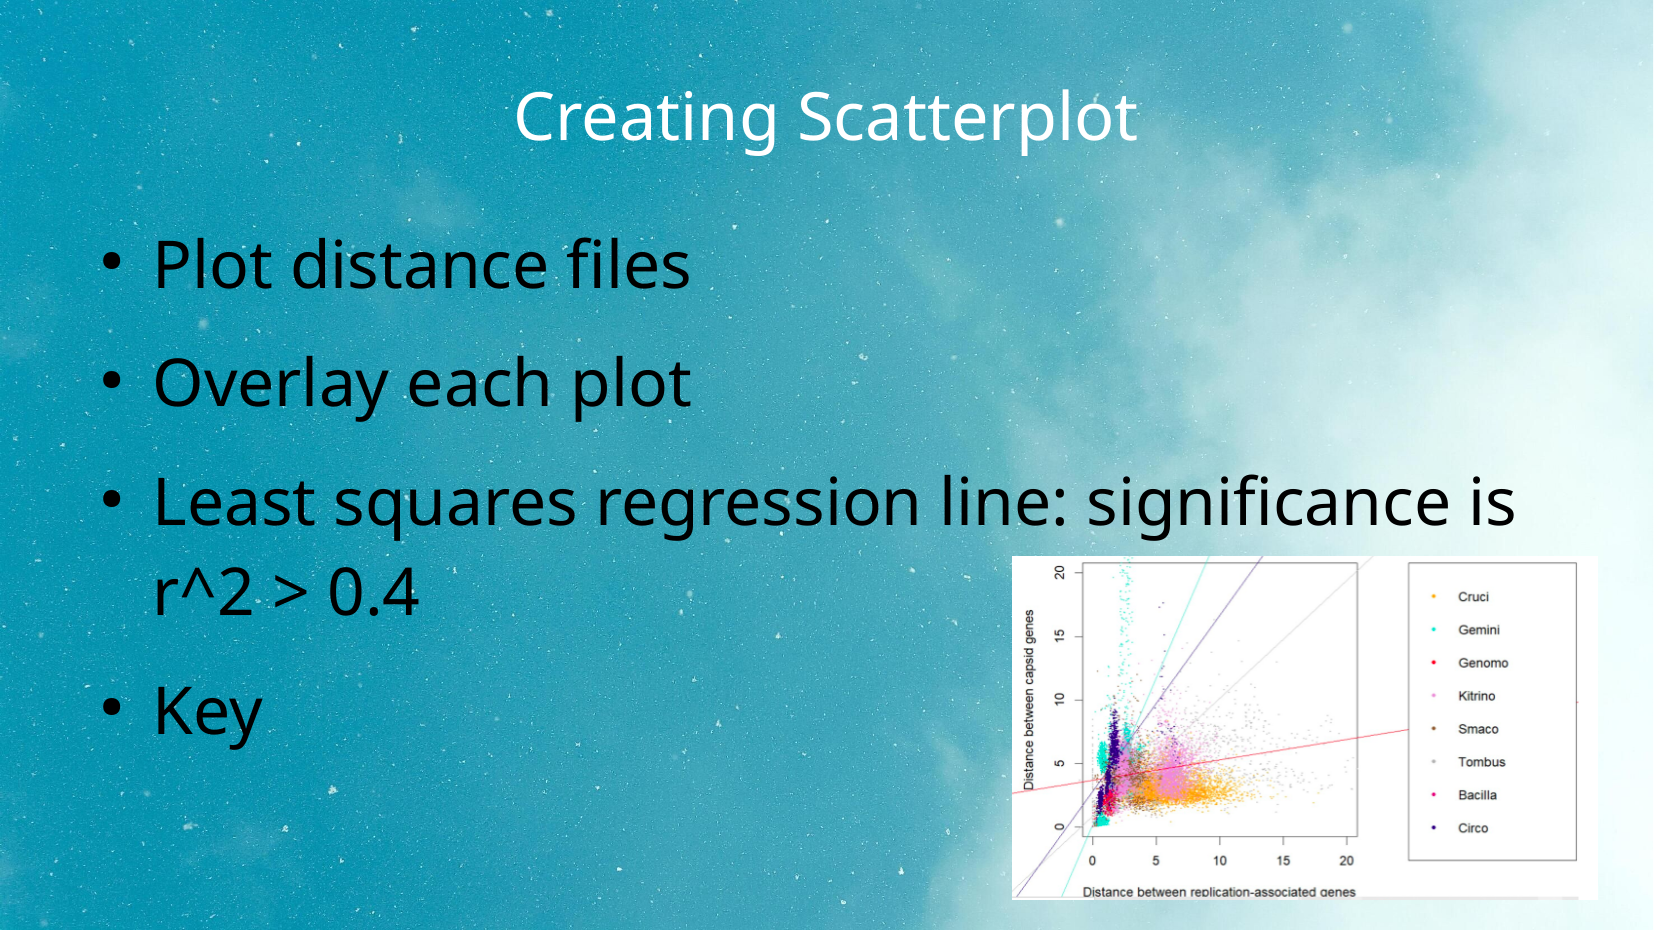

# Creating Scatterplot
Plot distance files
Overlay each plot
Least squares regression line: significance is r^2 > 0.4
Key